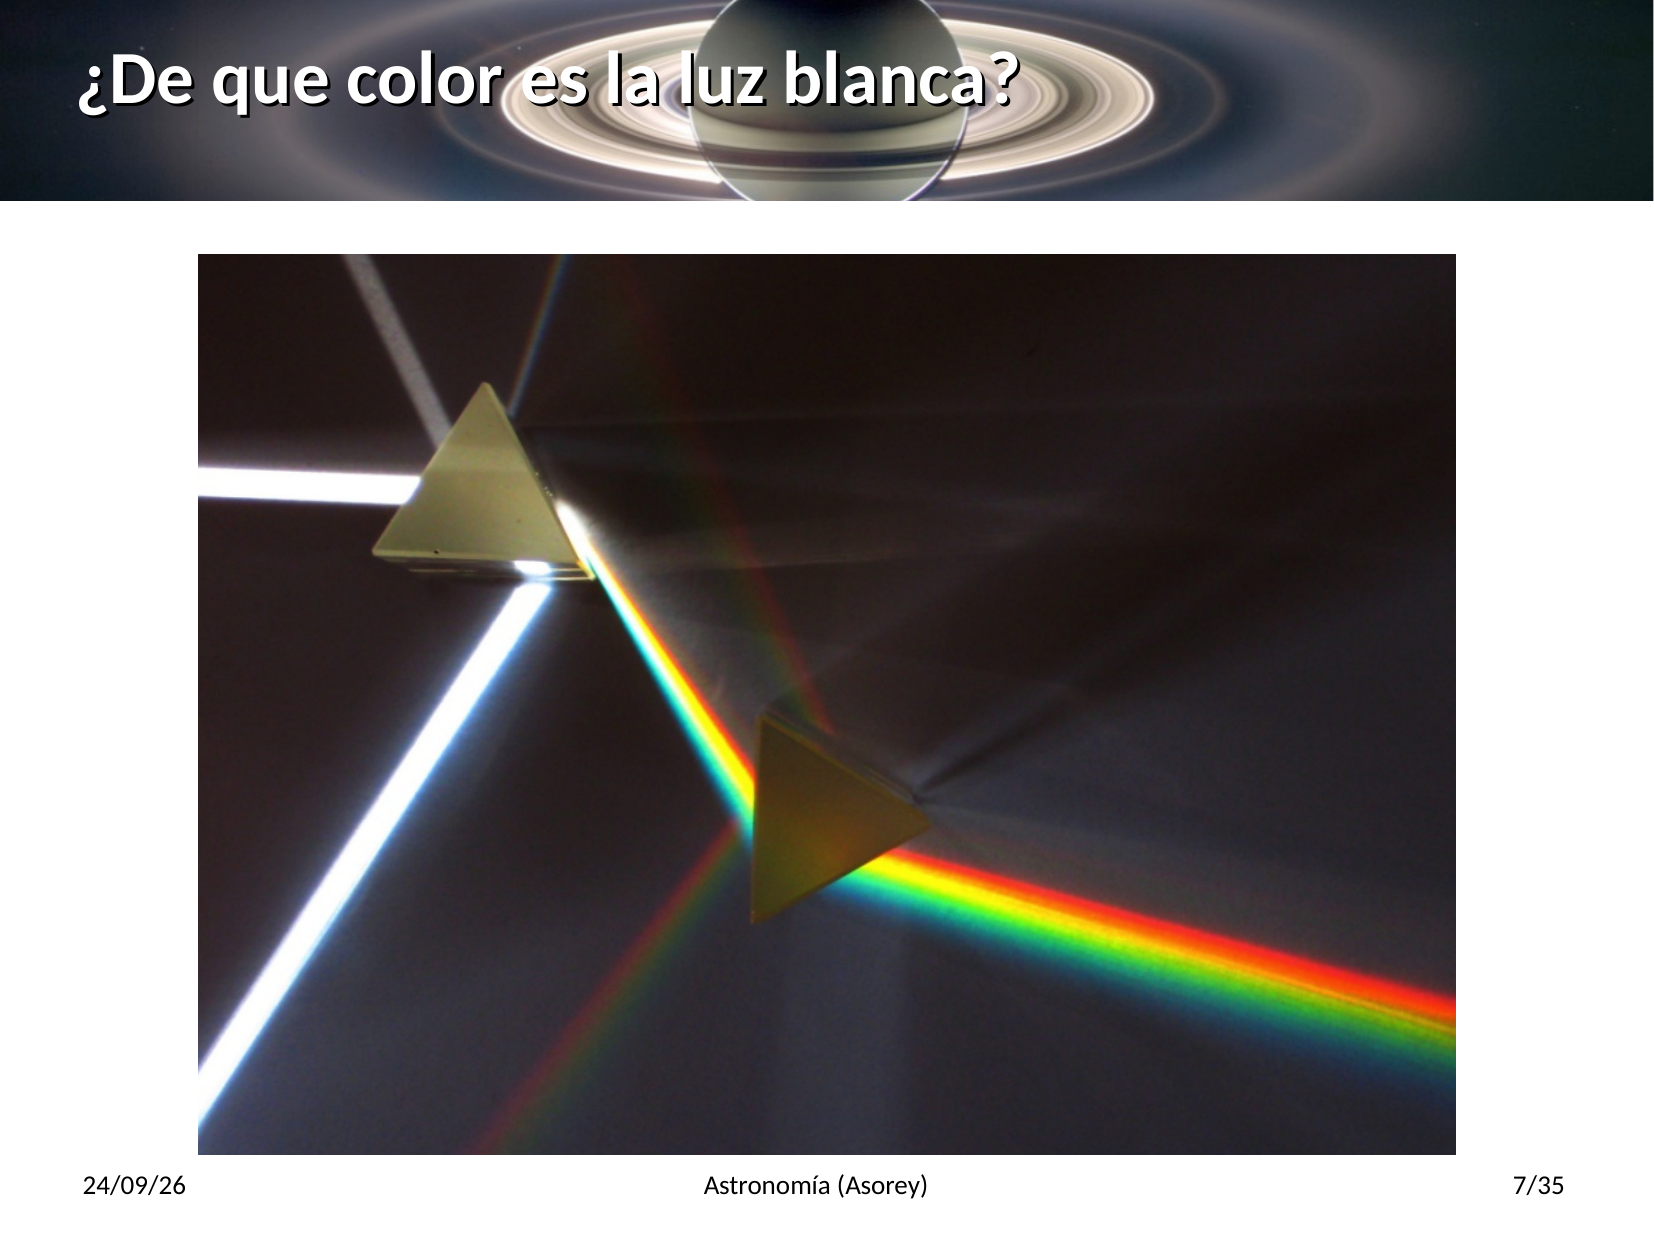

# ¿De que color es la luz blanca?
Astronomía (Asorey)
7